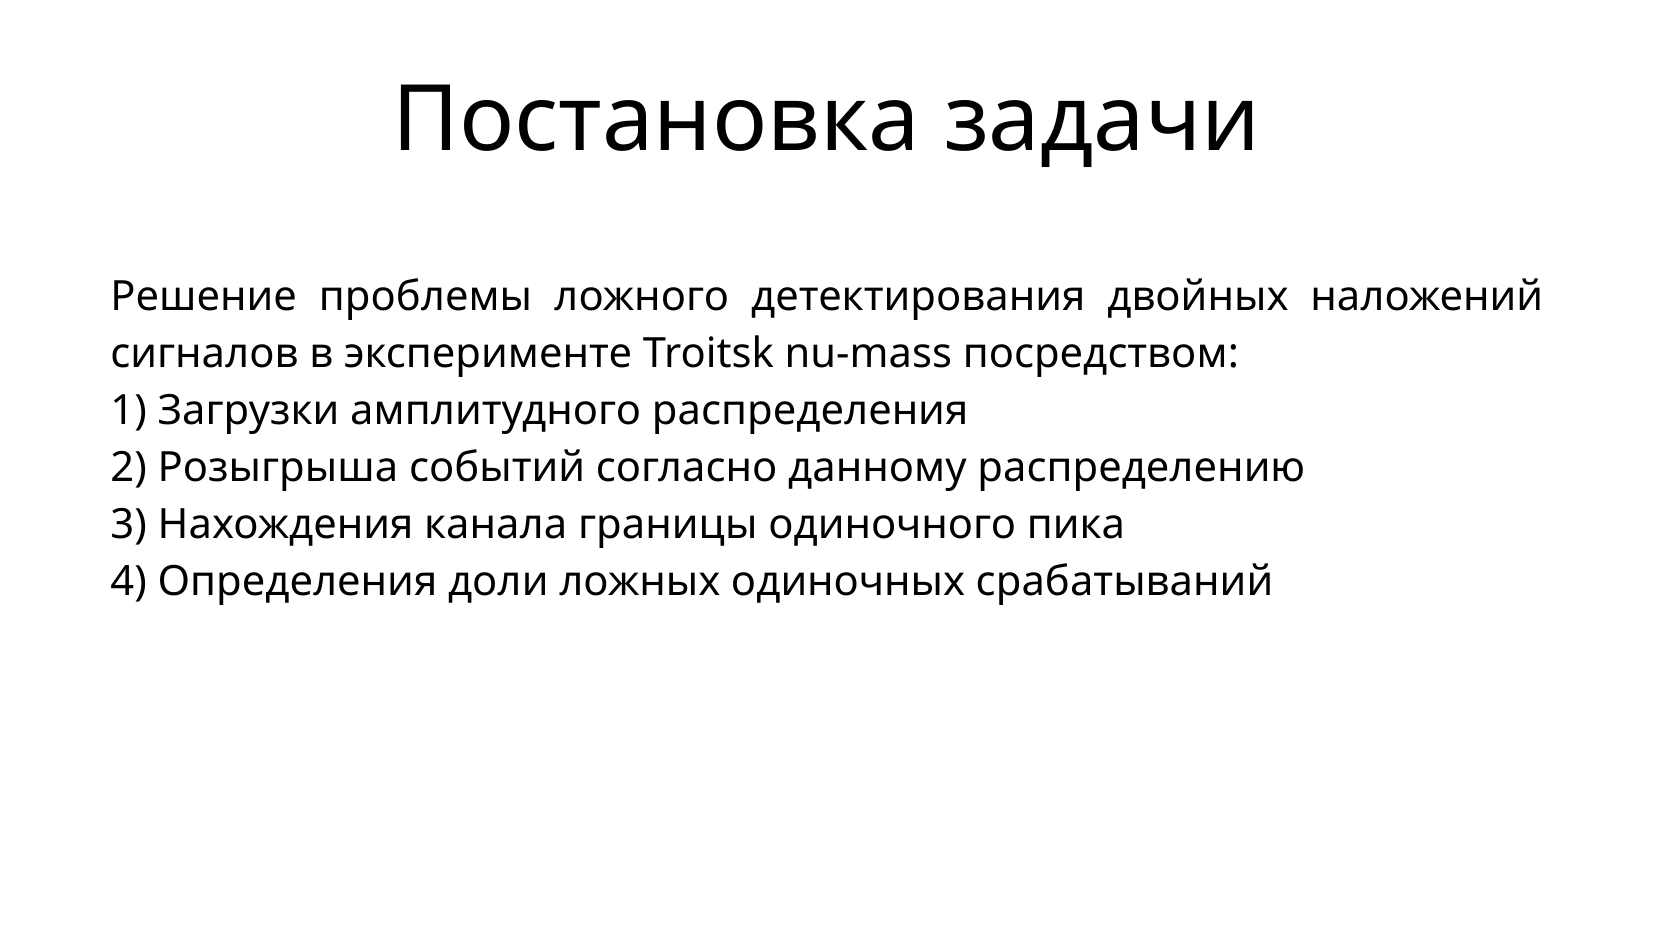

# Постановка задачи
Решение проблемы ложного детектирования двойных наложений сигналов в эксперименте Troitsk nu-mass посредством:
1) Загрузки амплитудного распределения
2) Розыгрыша событий согласно данному распределению
3) Нахождения канала границы одиночного пика
4) Определения доли ложных одиночных срабатываний